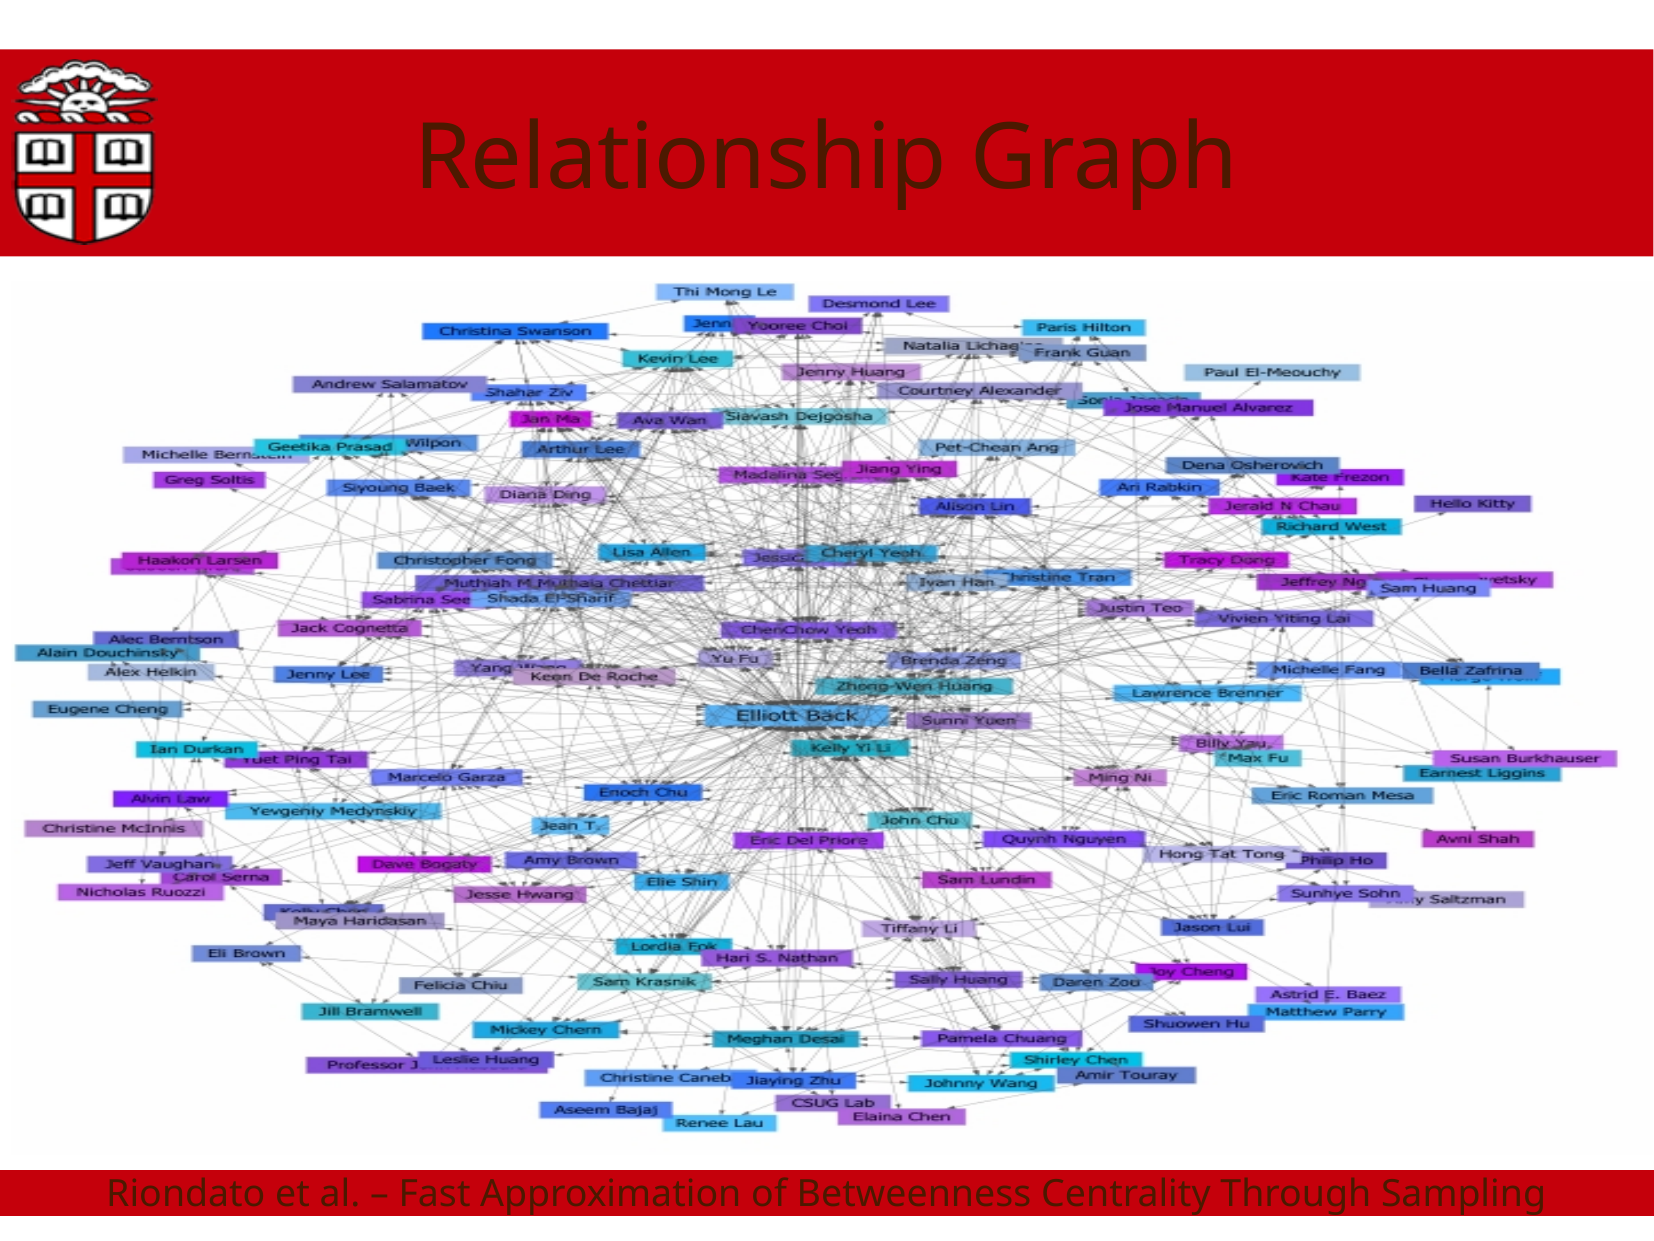

# Relationship Graph
Riondato et al. – Fast Approximation of Betweenness Centrality Through Sampling